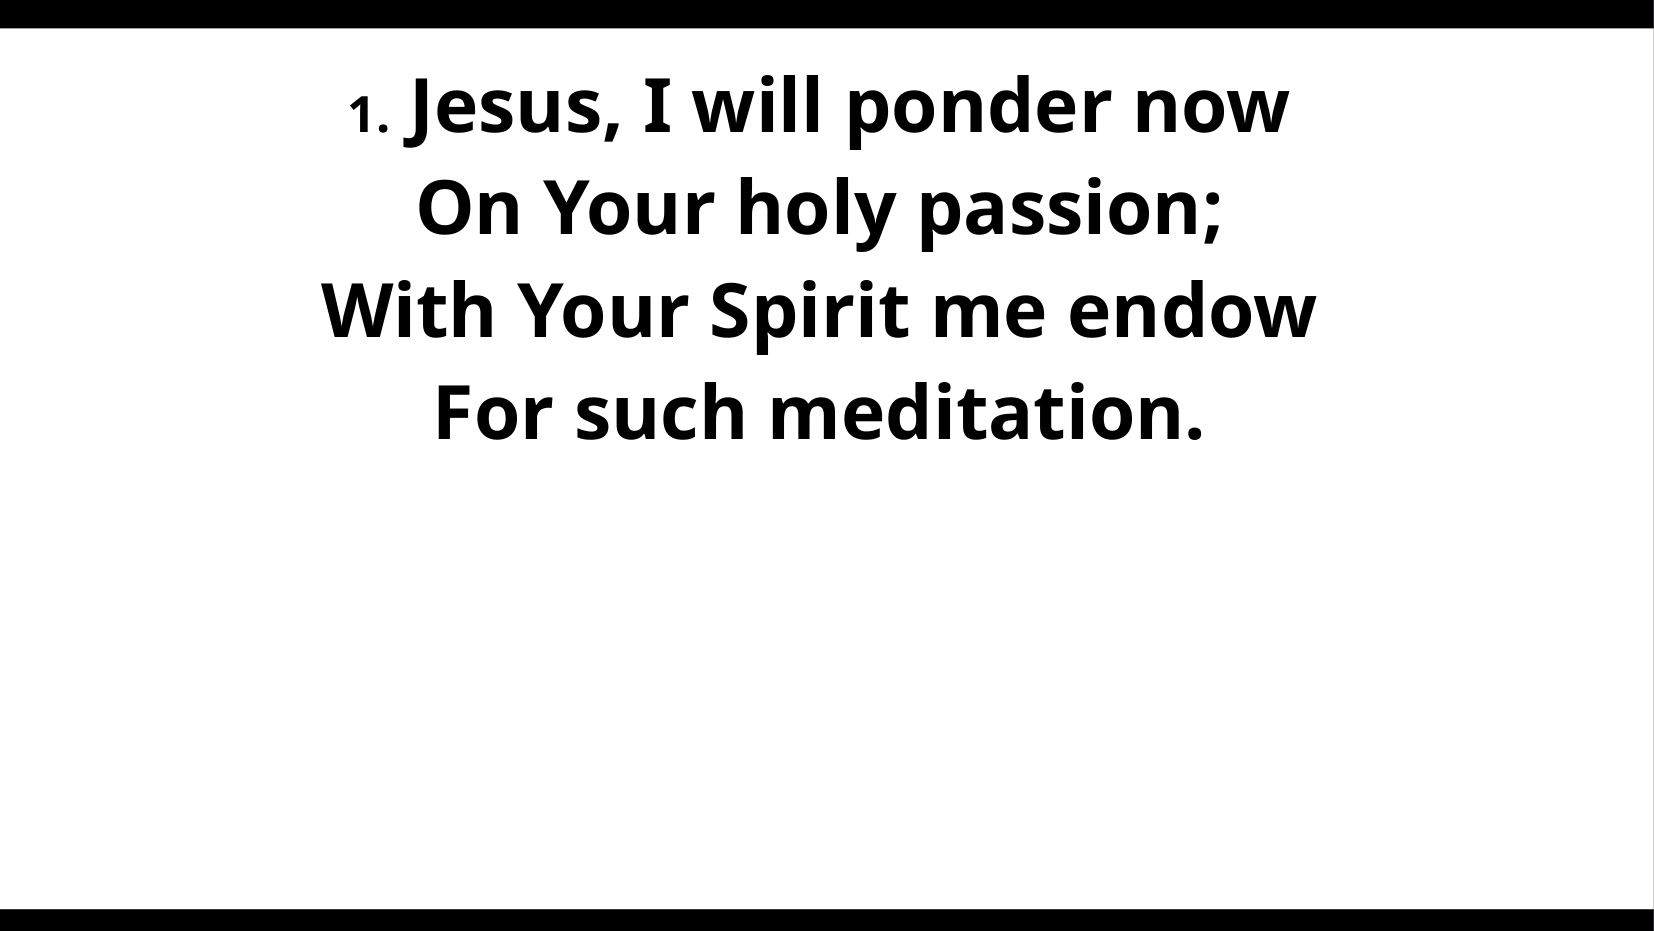

1. Jesus, I will ponder now
On Your holy passion;
With Your Spirit me endow
For such meditation.